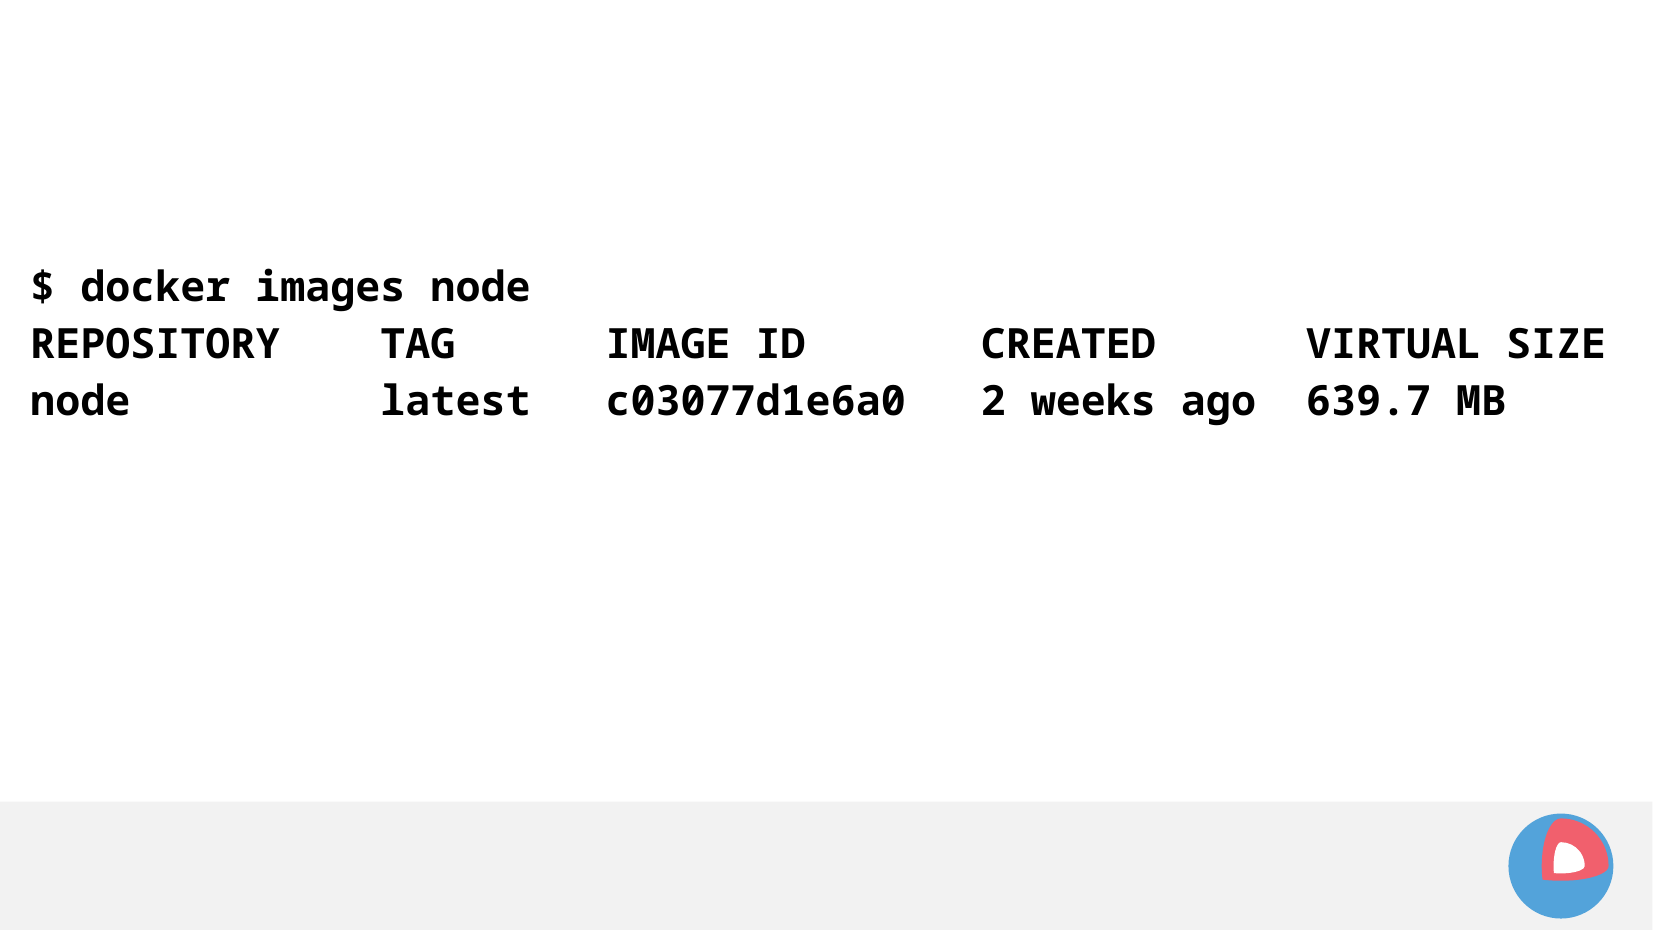

$ docker images node
REPOSITORY TAG IMAGE ID CREATED VIRTUAL SIZE
node latest c03077d1e6a0 2 weeks ago 639.7 MB